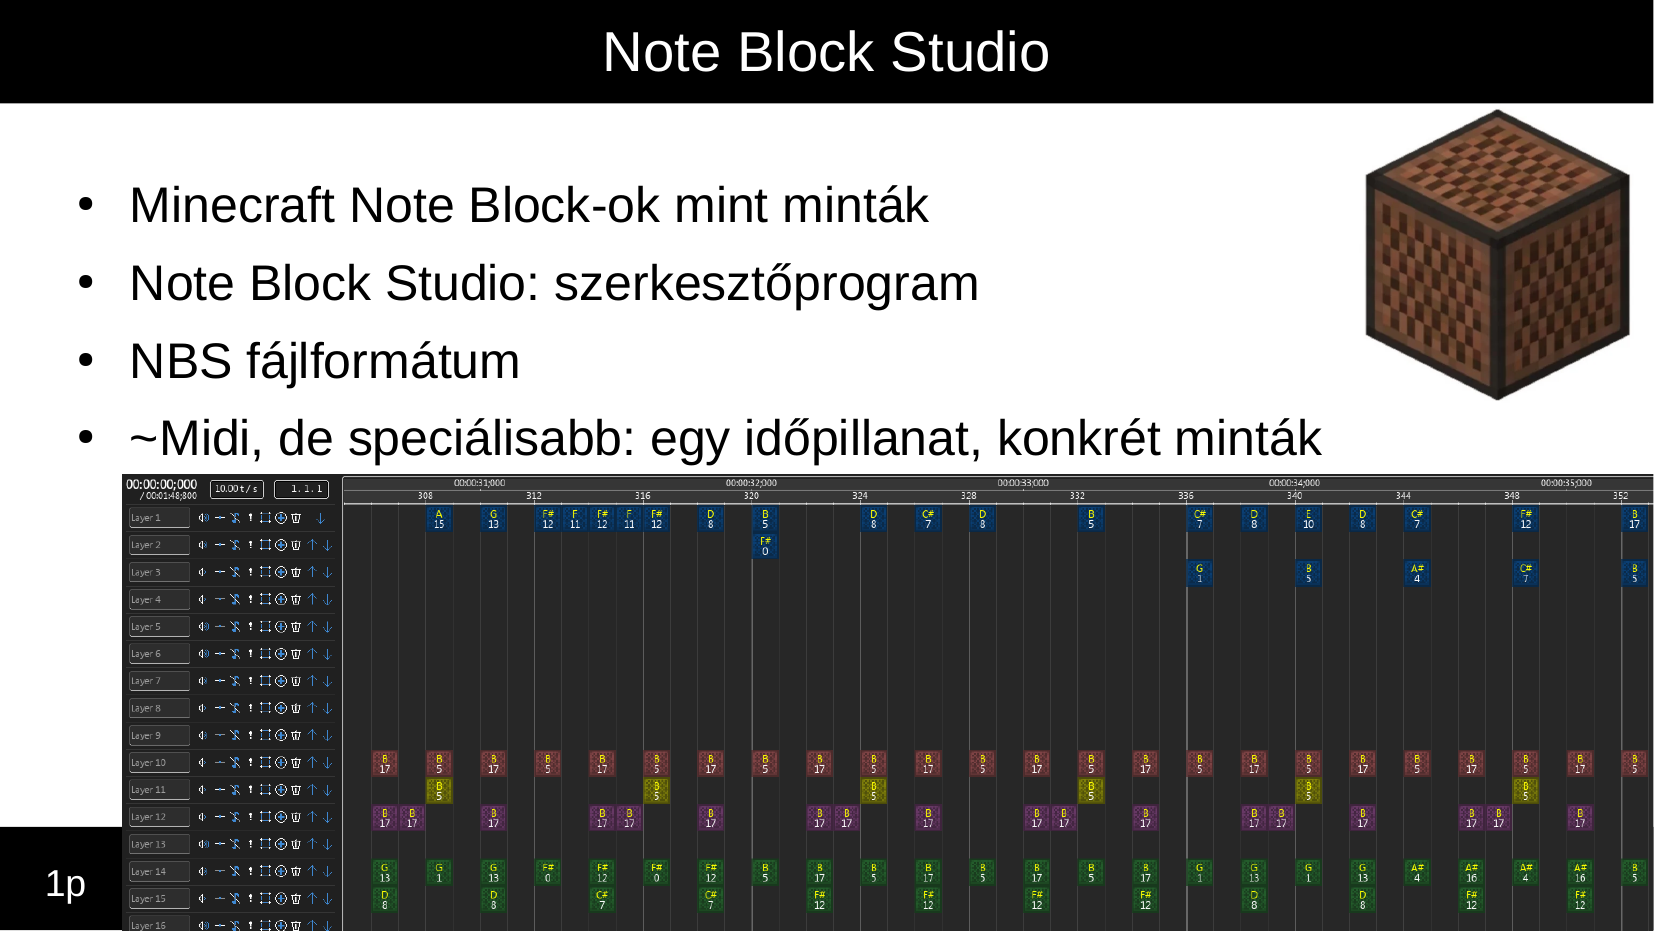

# Note Block Studio
Minecraft Note Block-ok mint minták
Note Block Studio: szerkesztőprogram
NBS fájlformátum
~Midi, de speciálisabb: egy időpillanat, konkrét minták
1p